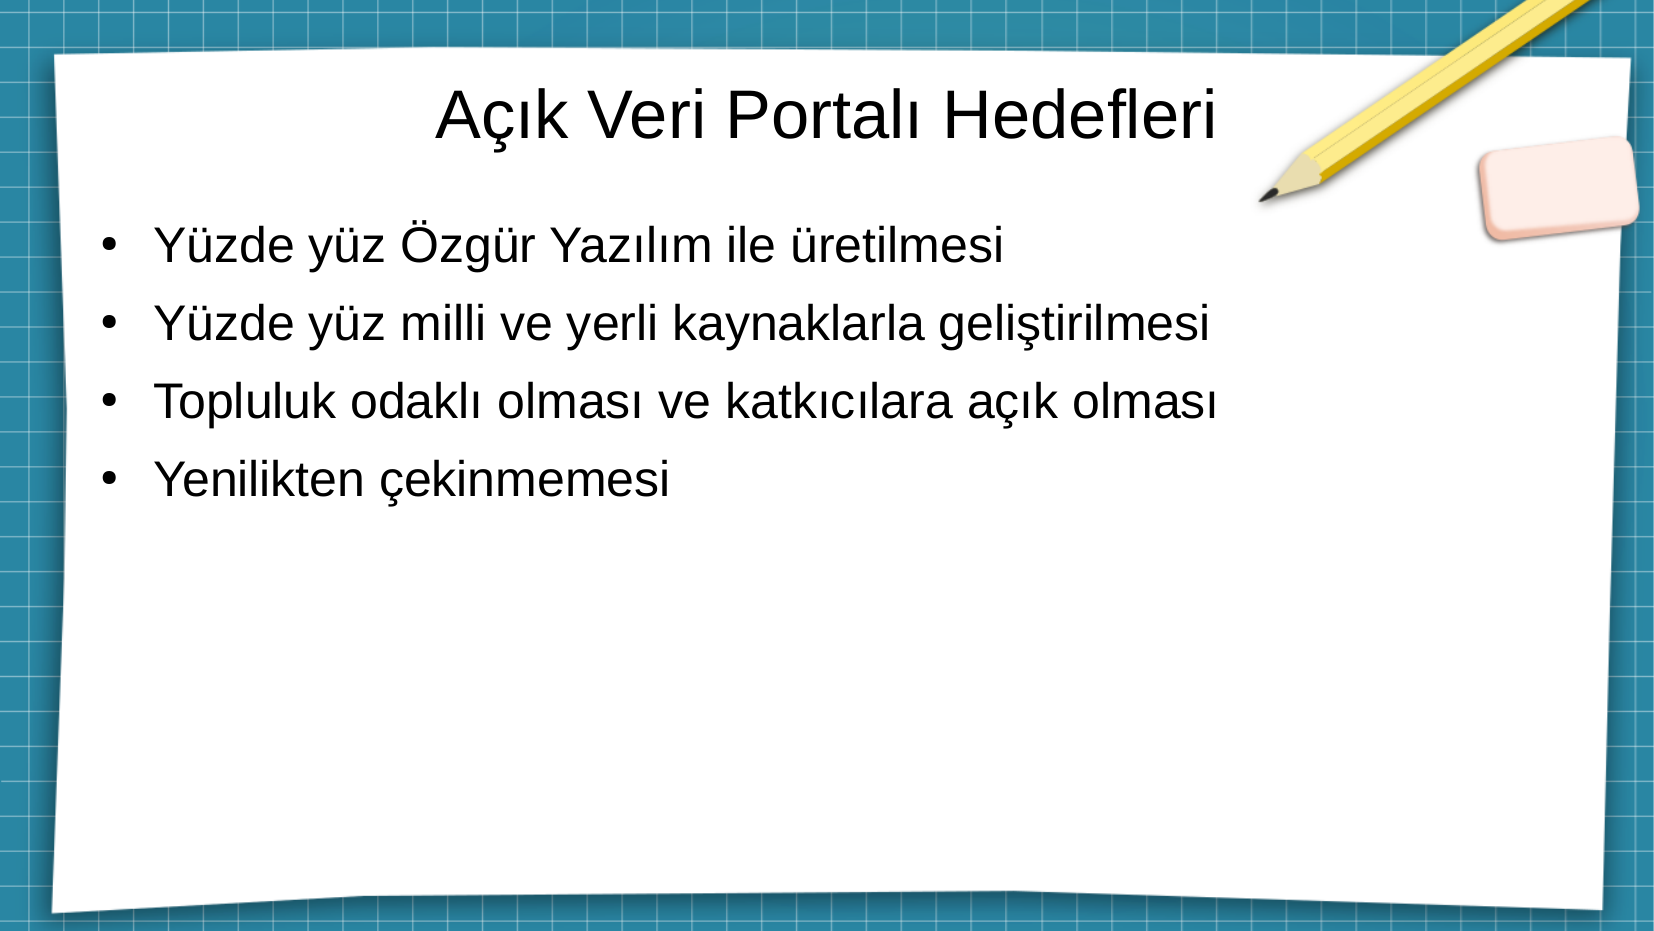

# Açık Veri Portalı Hedefleri
Yüzde yüz Özgür Yazılım ile üretilmesi
Yüzde yüz milli ve yerli kaynaklarla geliştirilmesi
Topluluk odaklı olması ve katkıcılara açık olması
Yenilikten çekinmemesi